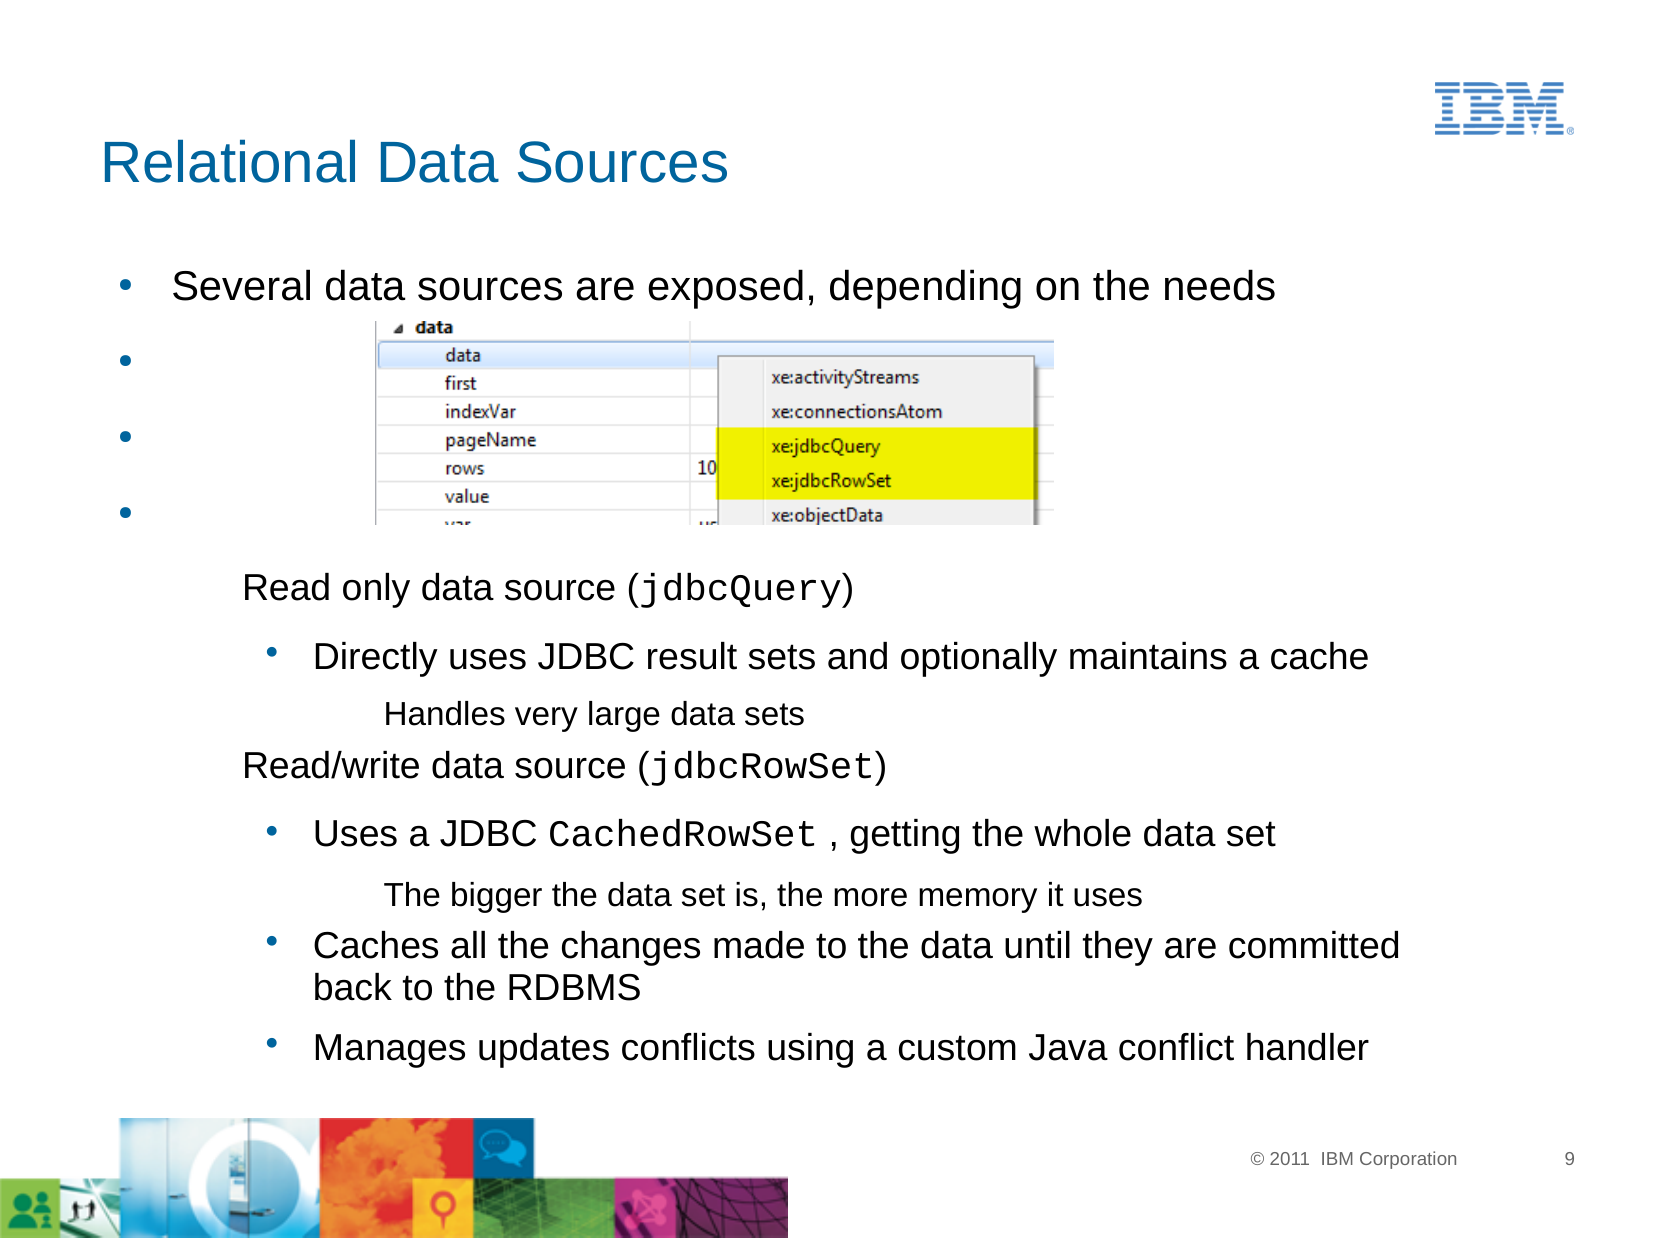

# Relational Data Sources
Several data sources are exposed, depending on the needs
Read only data source (jdbcQuery)
Directly uses JDBC result sets and optionally maintains a cache
Handles very large data sets
Read/write data source (jdbcRowSet)
Uses a JDBC CachedRowSet , getting the whole data set
The bigger the data set is, the more memory it uses
Caches all the changes made to the data until they are committed back to the RDBMS
Manages updates conflicts using a custom Java conflict handler